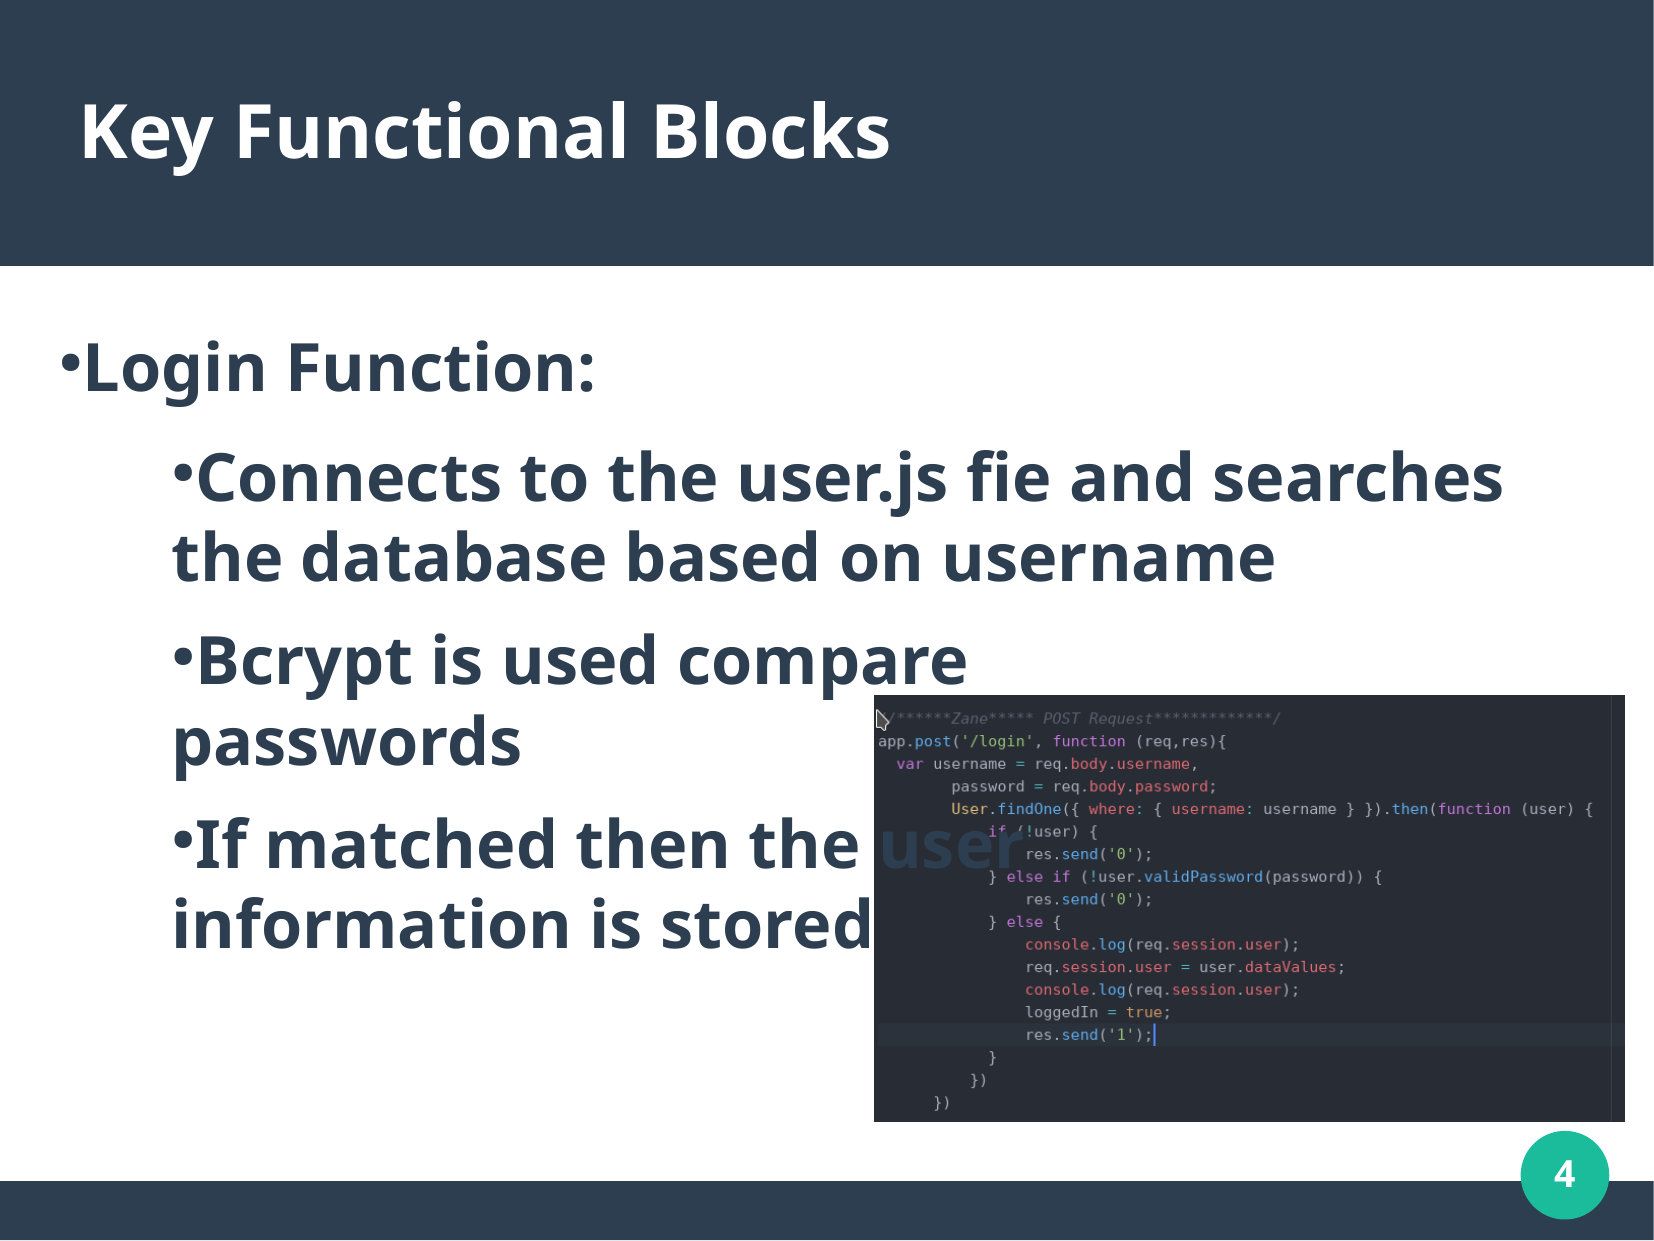

# Key Functional Blocks
Login Function:
Connects to the user.js fie and searches the database based on username
Bcrypt is used compare
passwords
If matched then the user
information is stored